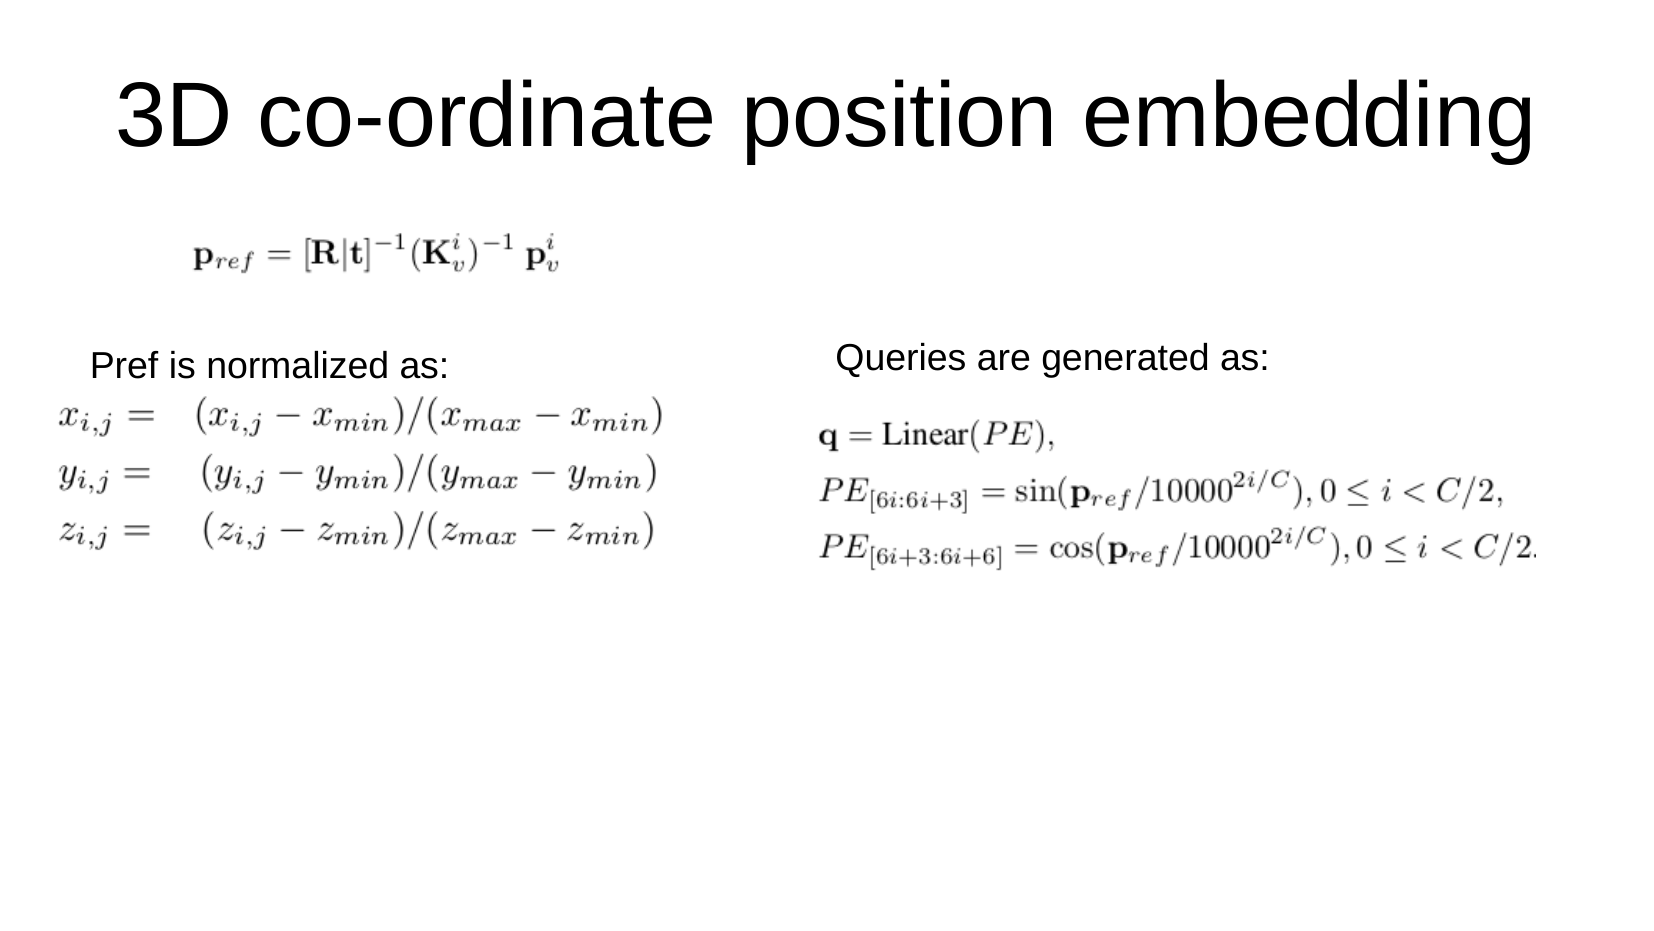

# 3D co-ordinate position embedding
Queries are generated as:
Pref is normalized as: